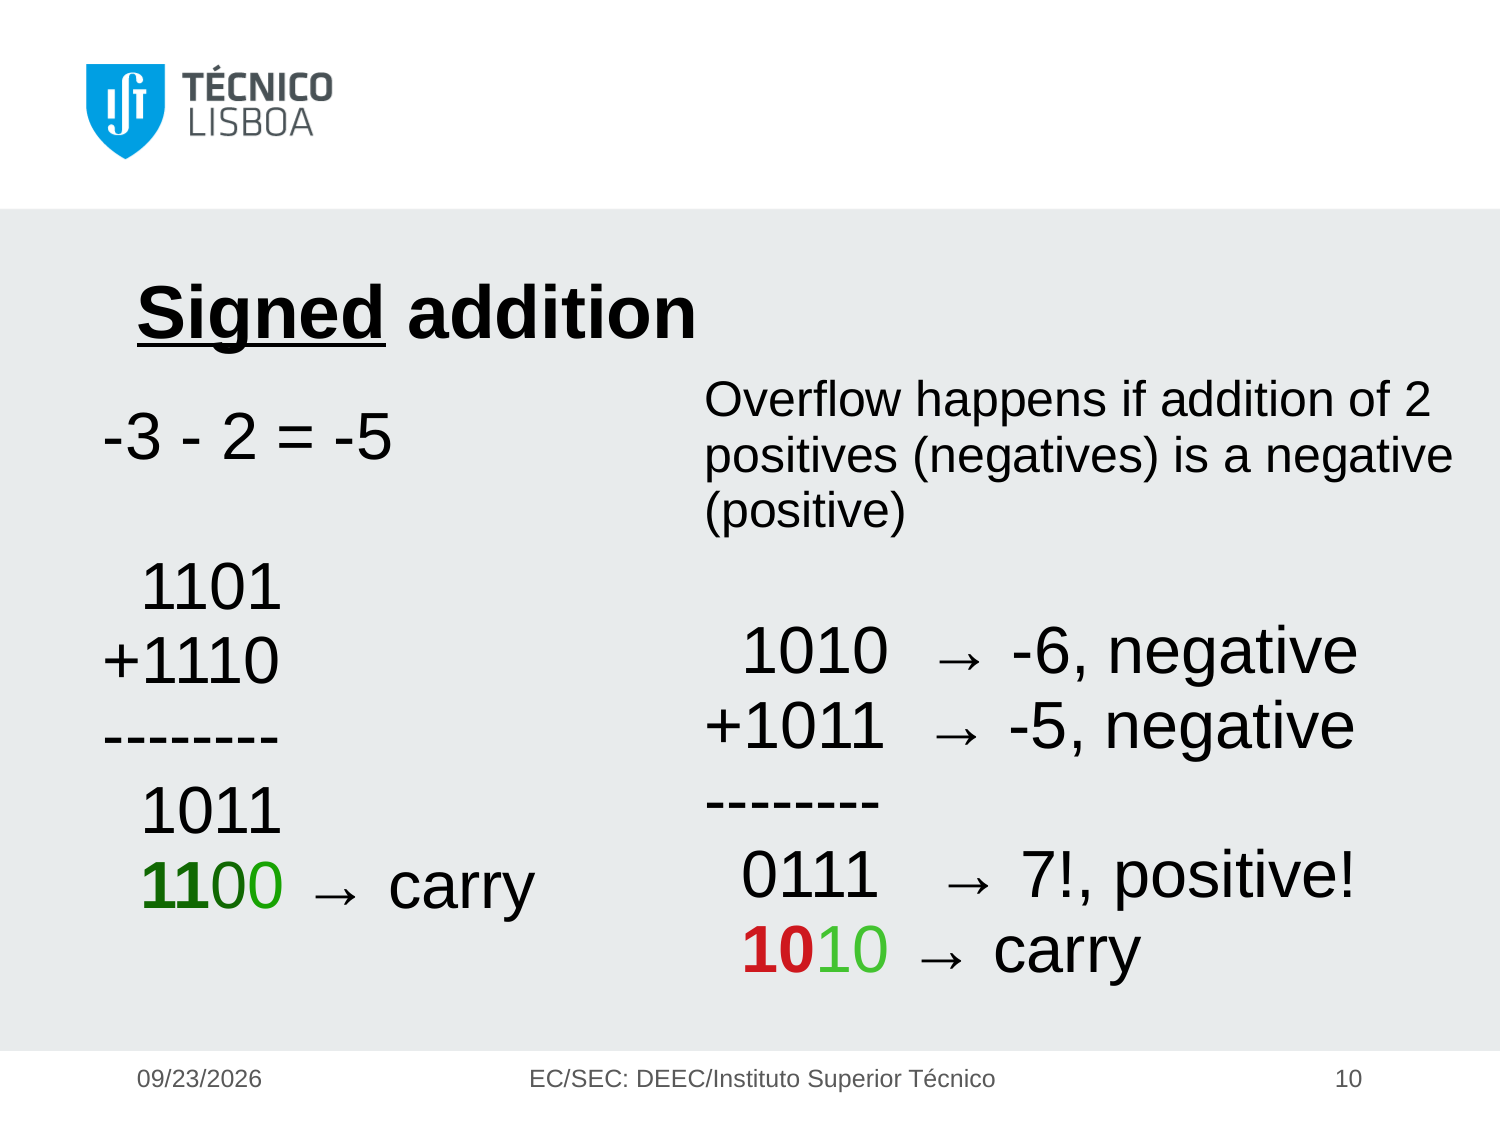

# Signed addition
Overflow happens if addition of 2 positives (negatives) is a negative (positive)
 1010 → -6, negative
+1011 → -5, negative
--------
 0111 → 7!, positive!
 1010 → carry
-3 - 2 = -5
 1101
+1110
--------
 1011
 1100 → carry
EC/SEC: DEEC/Instituto Superior Técnico